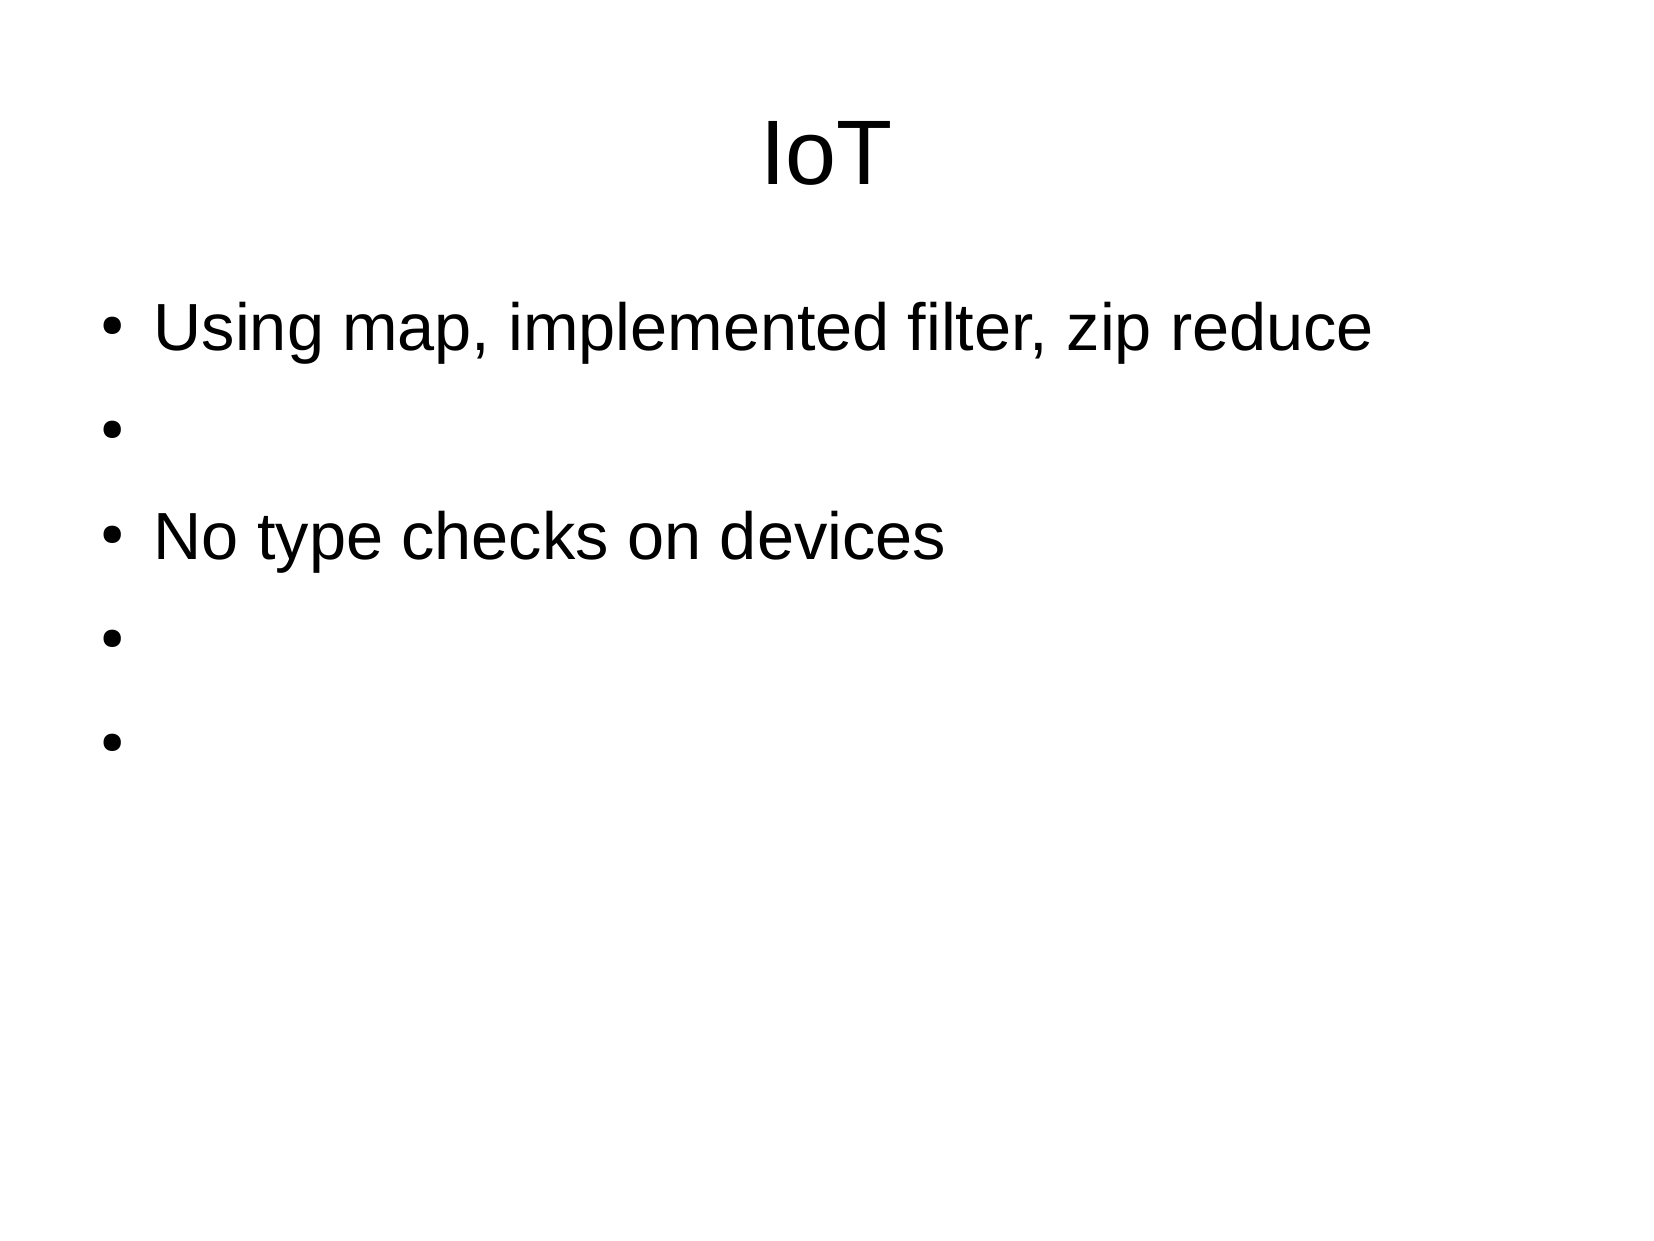

# IoT
Using map, implemented filter, zip reduce
No type checks on devices